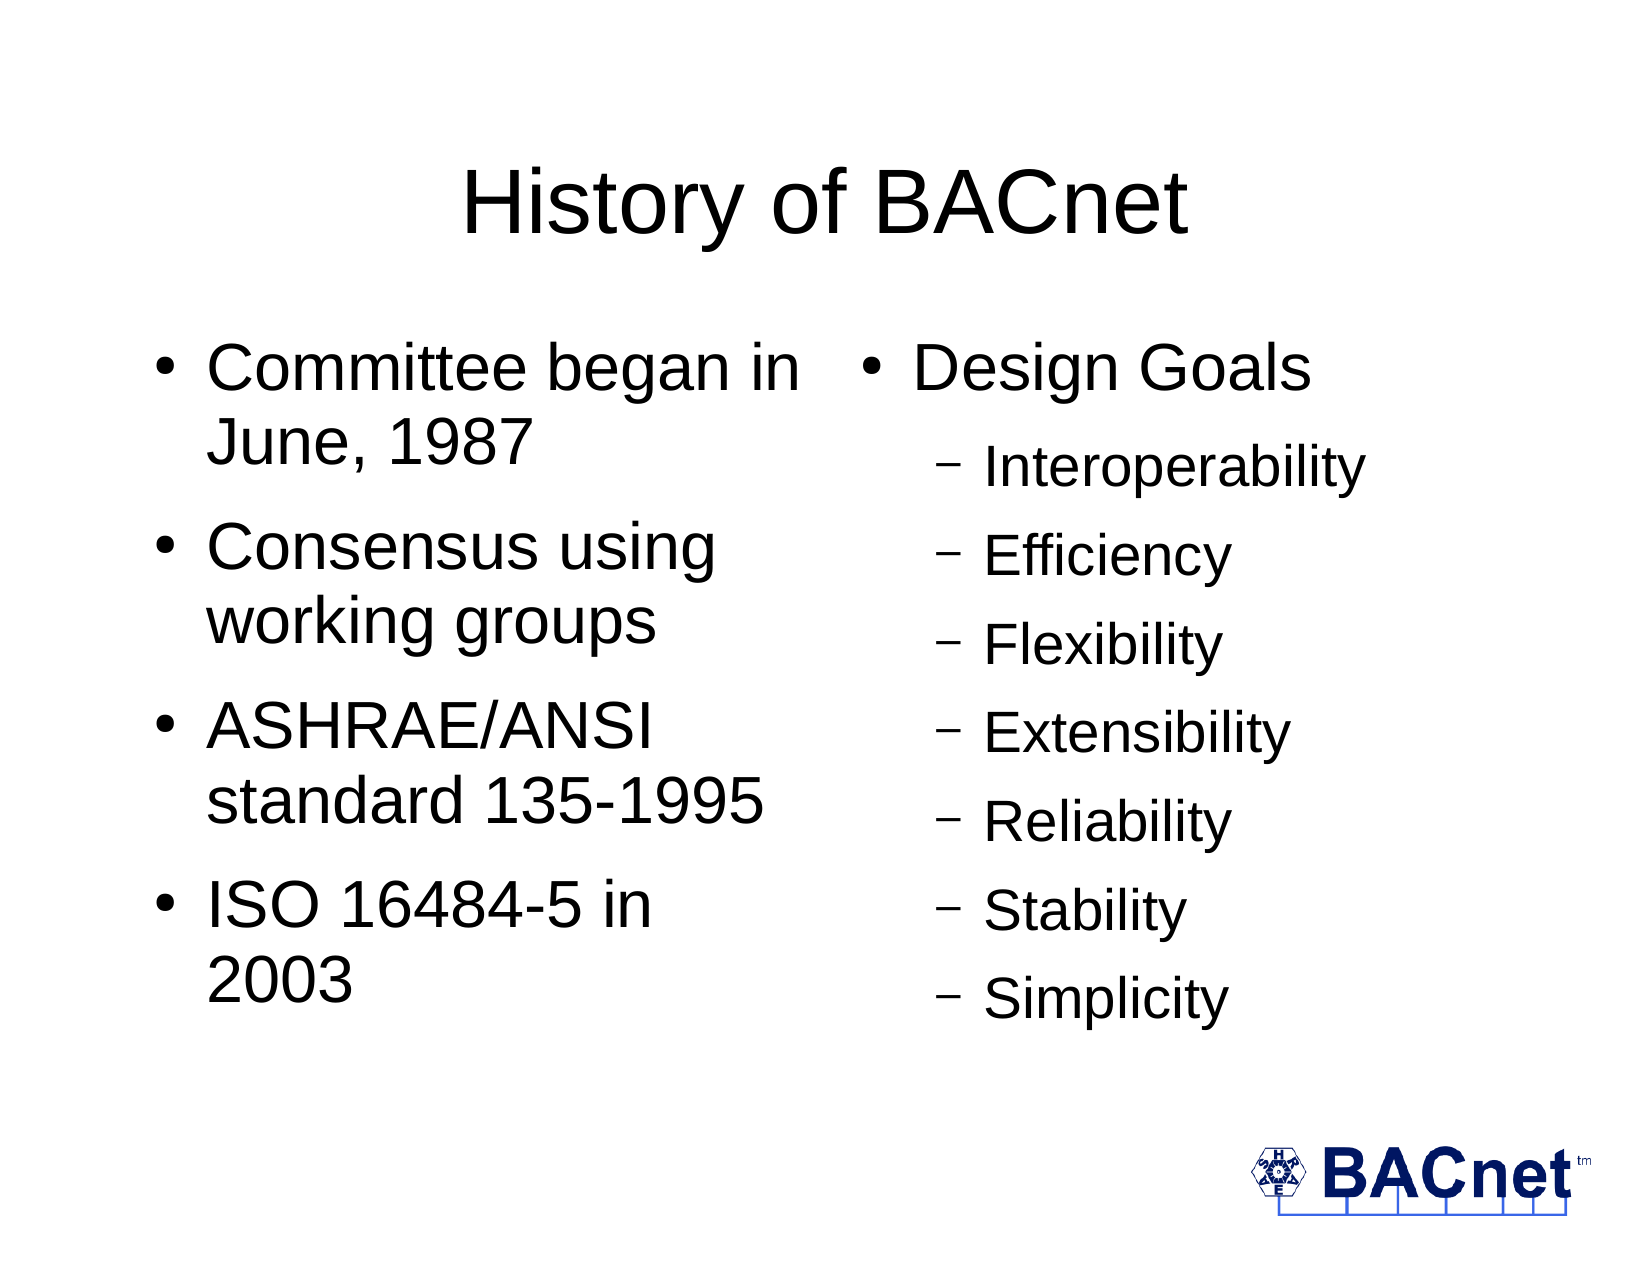

# History of BACnet
Committee began in June, 1987
Consensus using working groups
ASHRAE/ANSI standard 135-1995
ISO 16484-5 in 2003
Design Goals
Interoperability
Efficiency
Flexibility
Extensibility
Reliability
Stability
Simplicity